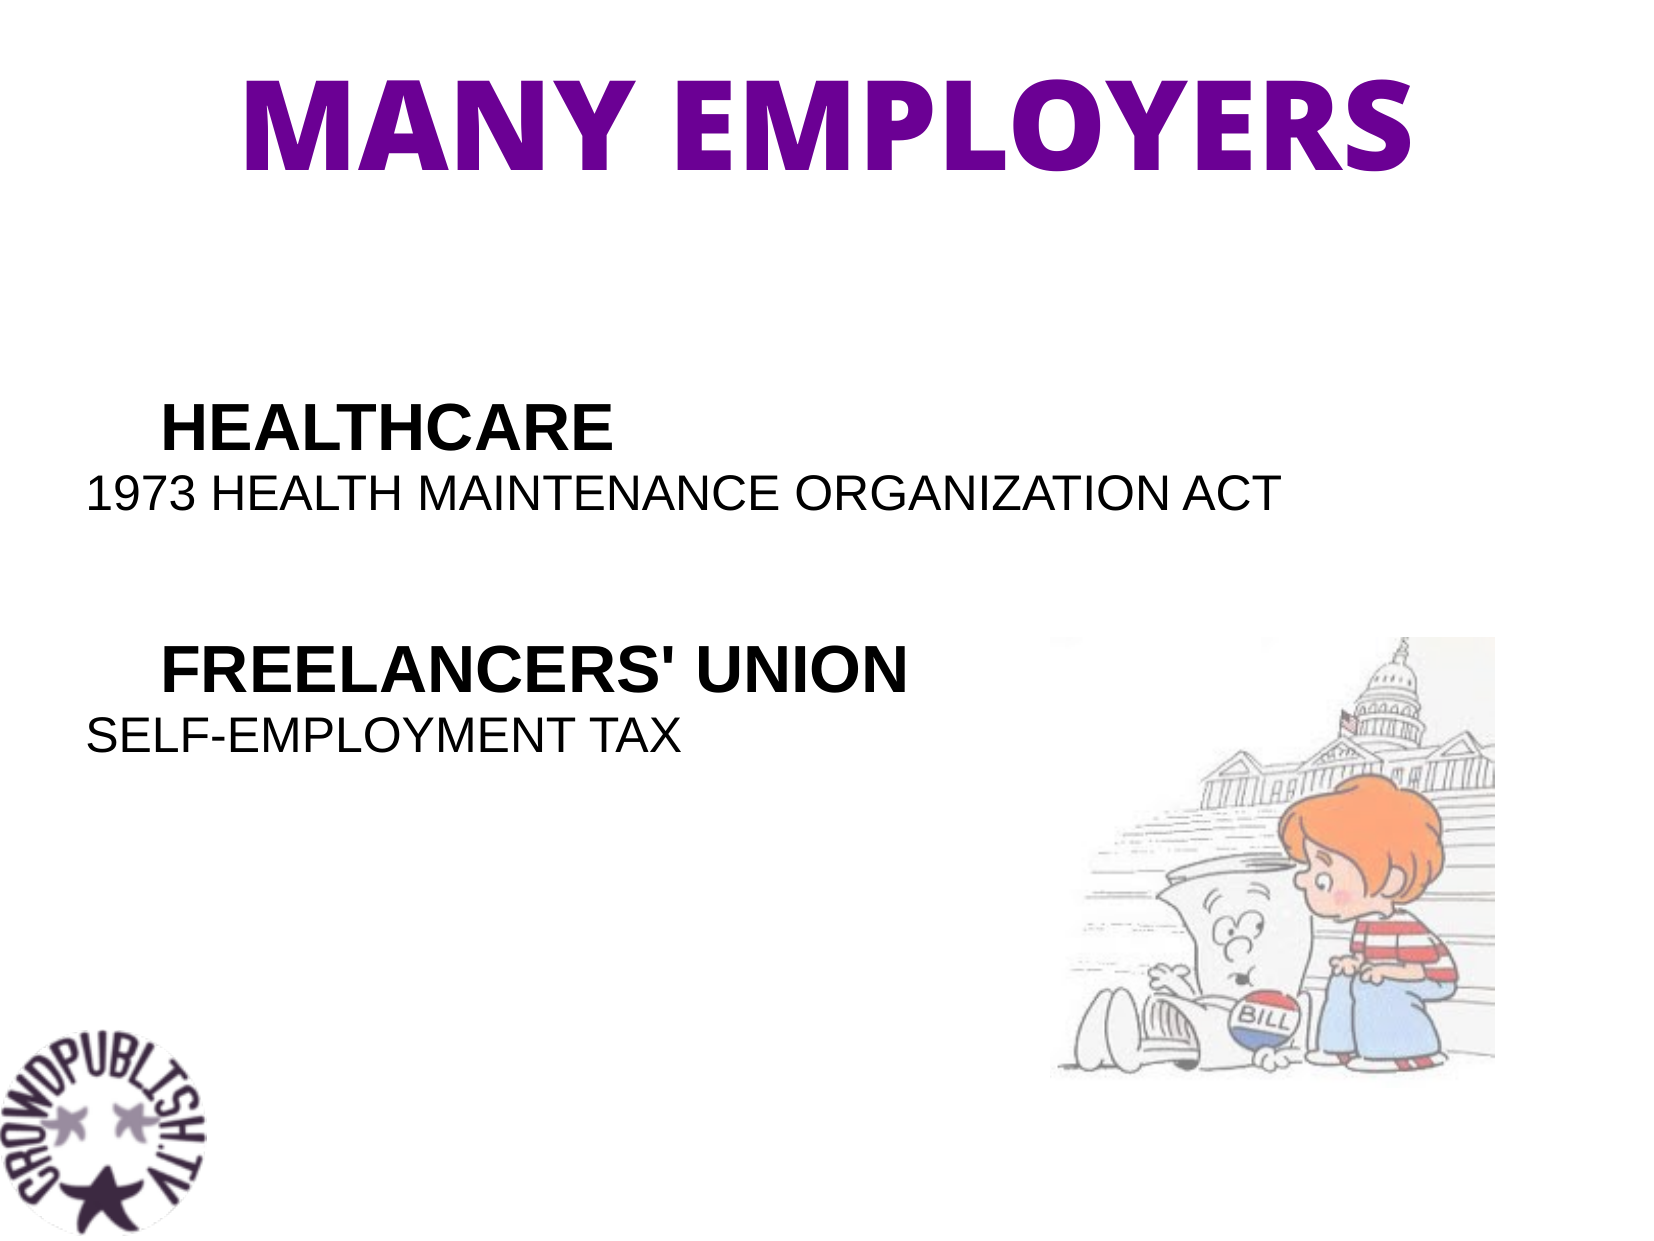

MANY EMPLOYERS
# HEALTHCARE
1973 HEALTH MAINTENANCE ORGANIZATION ACT
	FREELANCERS' UNION
SELF-EMPLOYMENT TAX